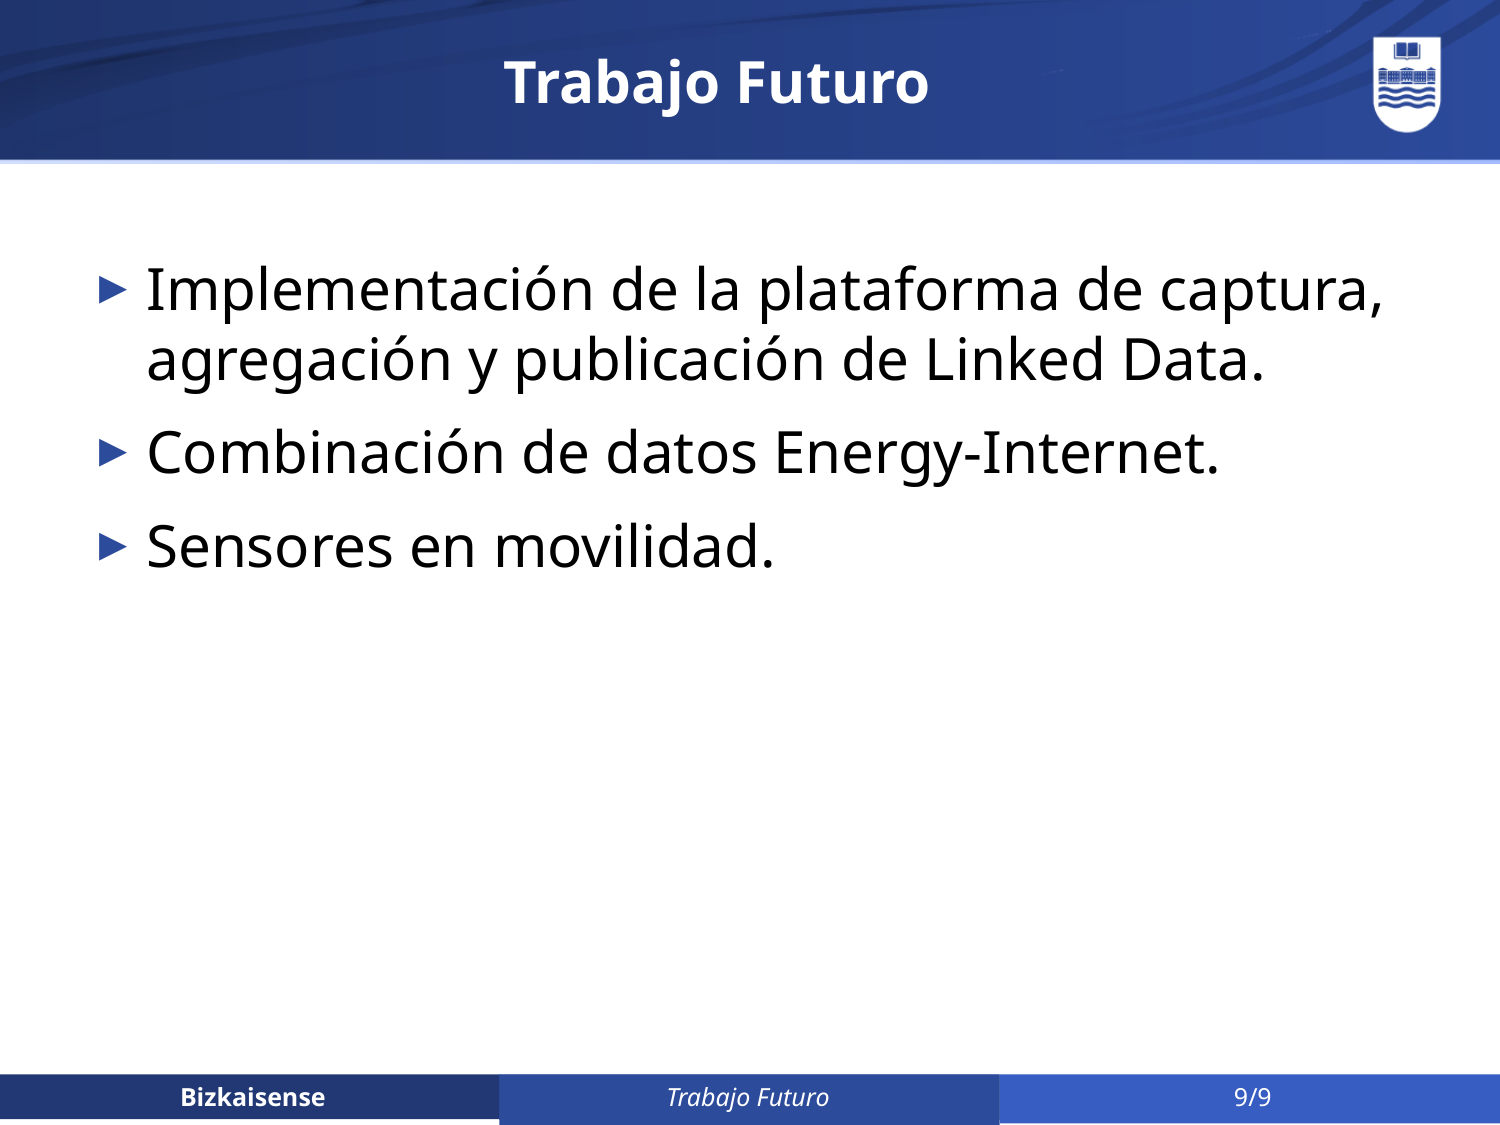

Trabajo Futuro
# Implementación de la plataforma de captura, agregación y publicación de Linked Data.
Combinación de datos Energy-Internet.
Sensores en movilidad.
Trabajo Futuro